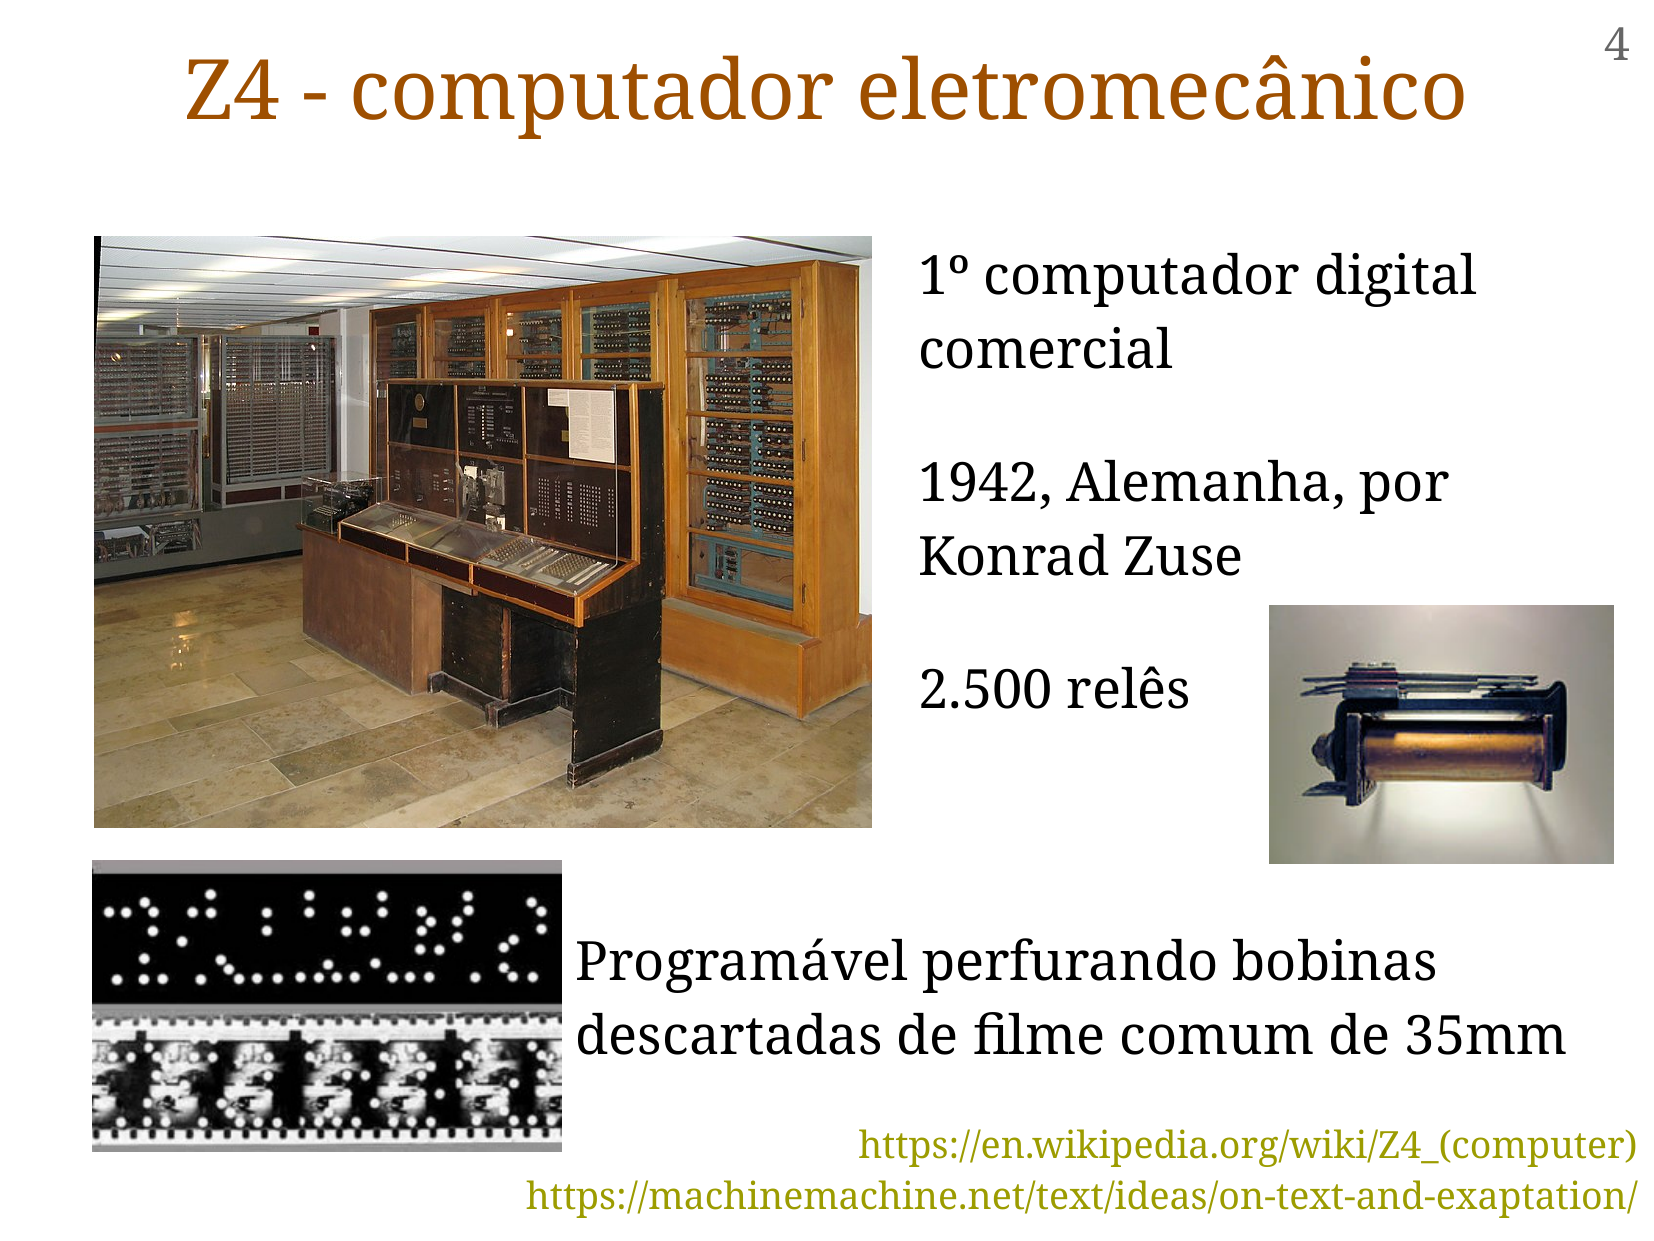

4
# Z4 - computador eletromecânico
1º computador digital comercial
1942, Alemanha, por Konrad Zuse
2.500 relês
Programável perfurando bobinas descartadas de filme comum de 35mm
https://en.wikipedia.org/wiki/Z4_(computer)
https://machinemachine.net/text/ideas/on-text-and-exaptation/